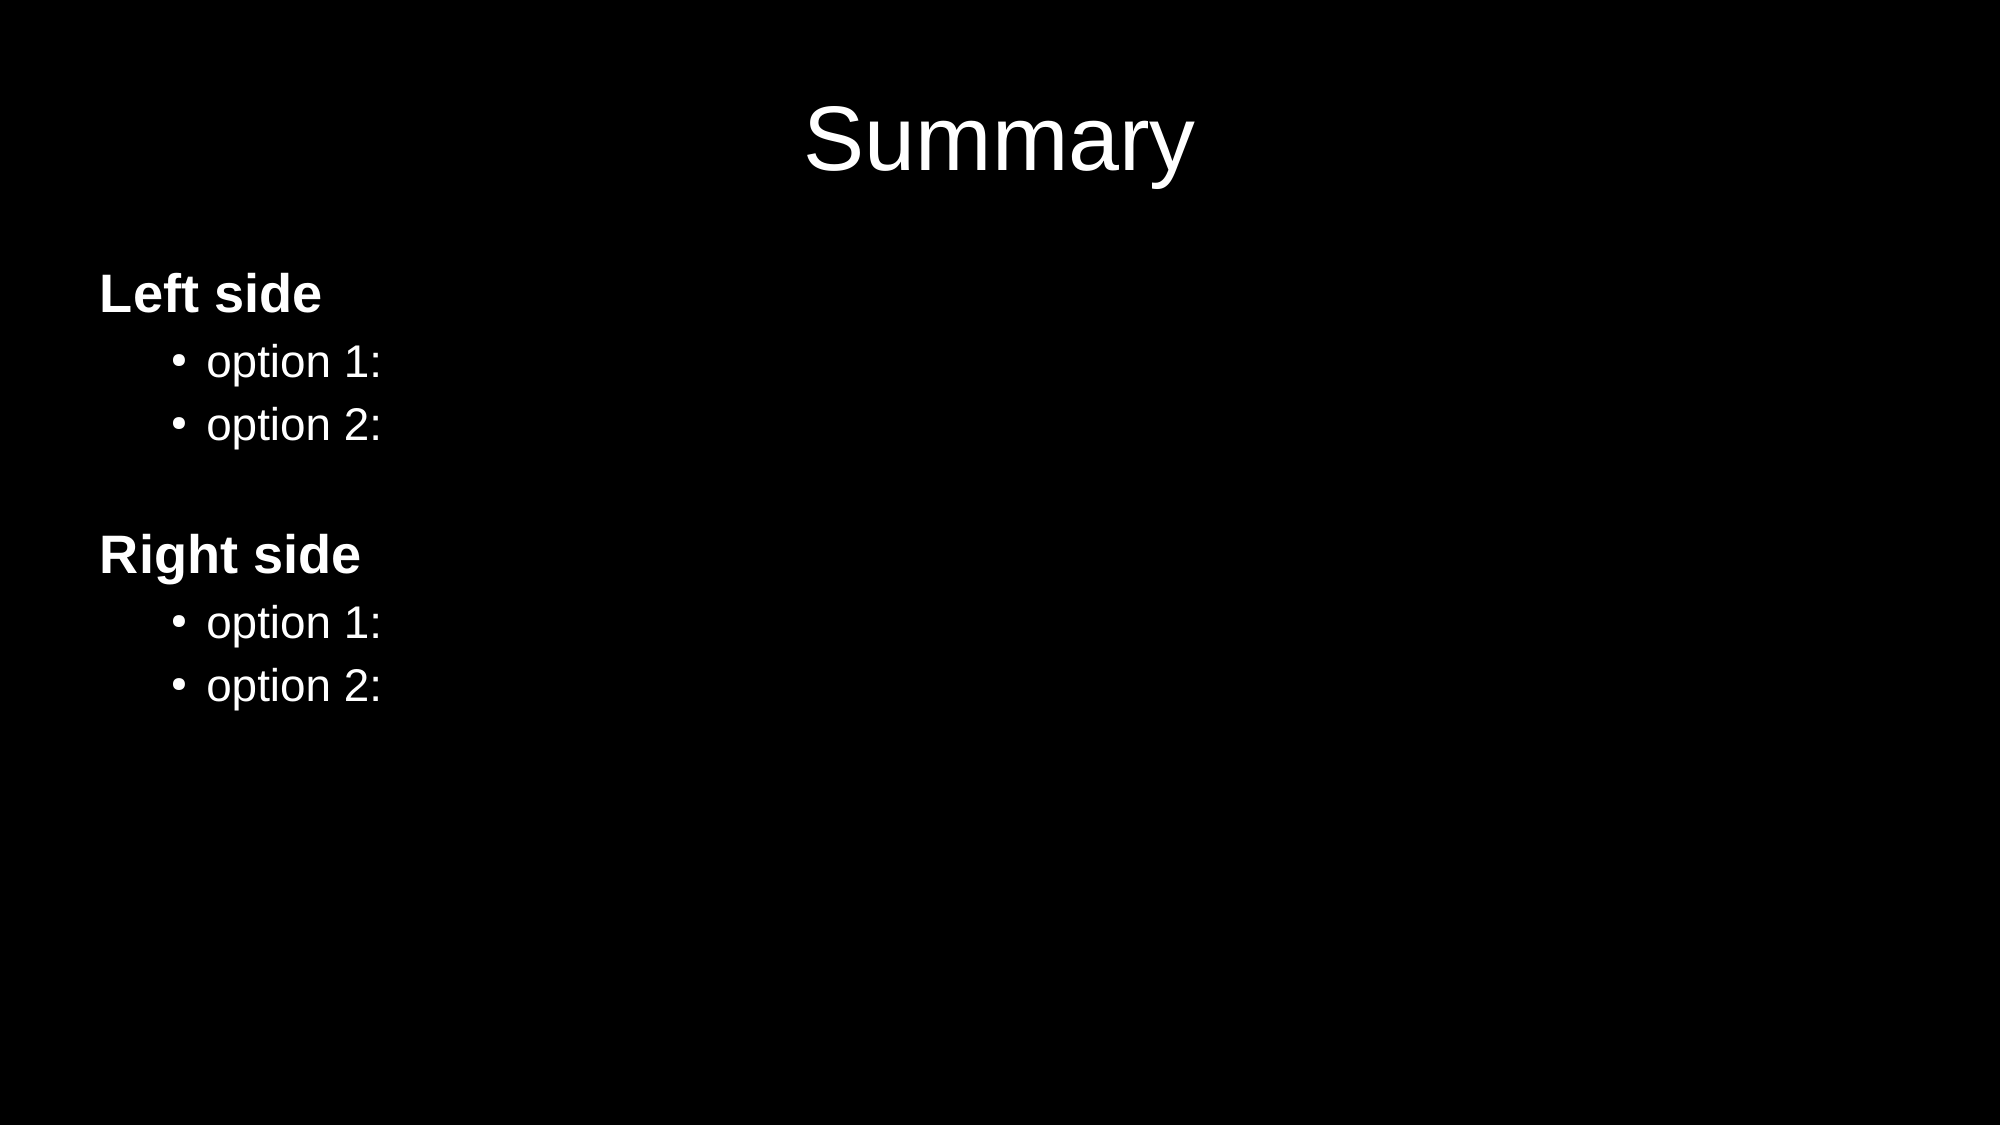

# Summary
Left side
option 1:
option 2:
Right side
option 1:
option 2: